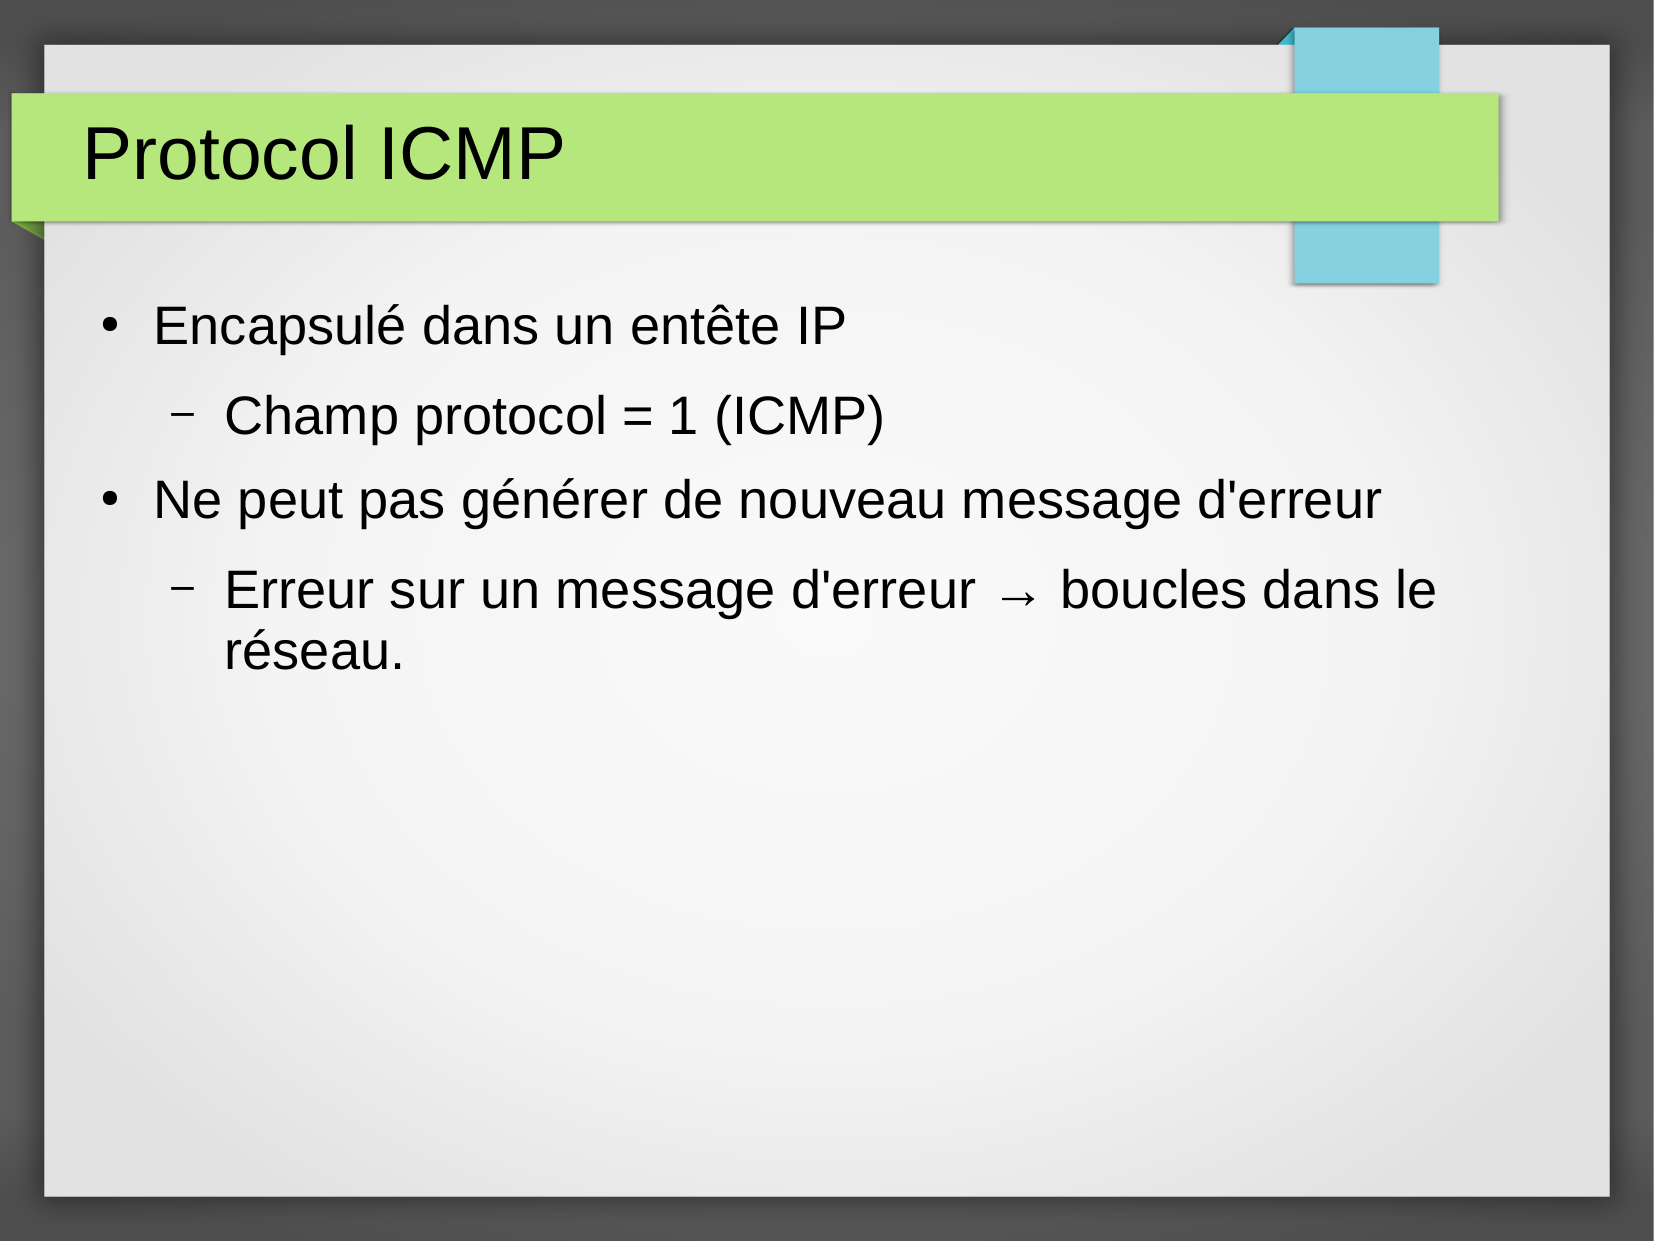

# Protocol ICMP
Encapsulé dans un entête IP
Champ protocol = 1 (ICMP)
Ne peut pas générer de nouveau message d'erreur
Erreur sur un message d'erreur → boucles dans le réseau.